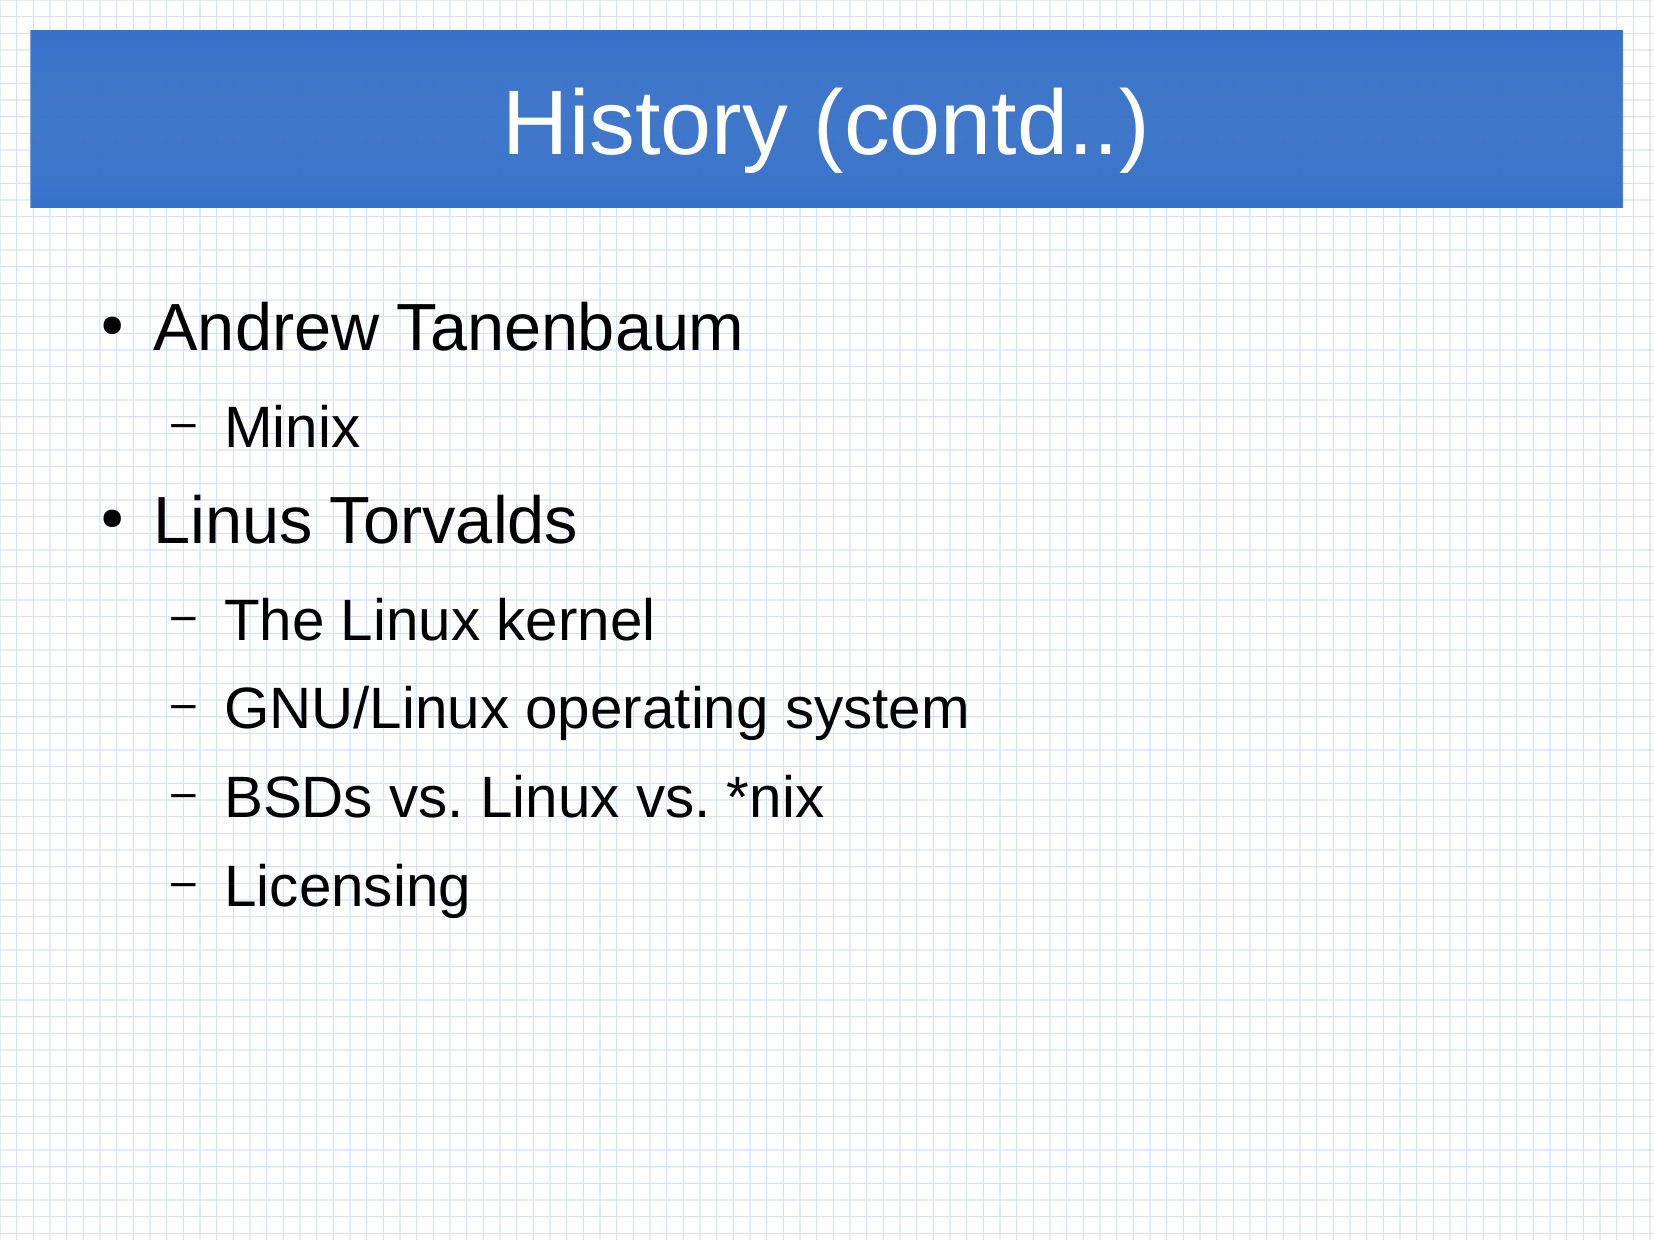

# History (contd..)
Andrew Tanenbaum
Minix
Linus Torvalds
The Linux kernel
GNU/Linux operating system
BSDs vs. Linux vs. *nix
Licensing